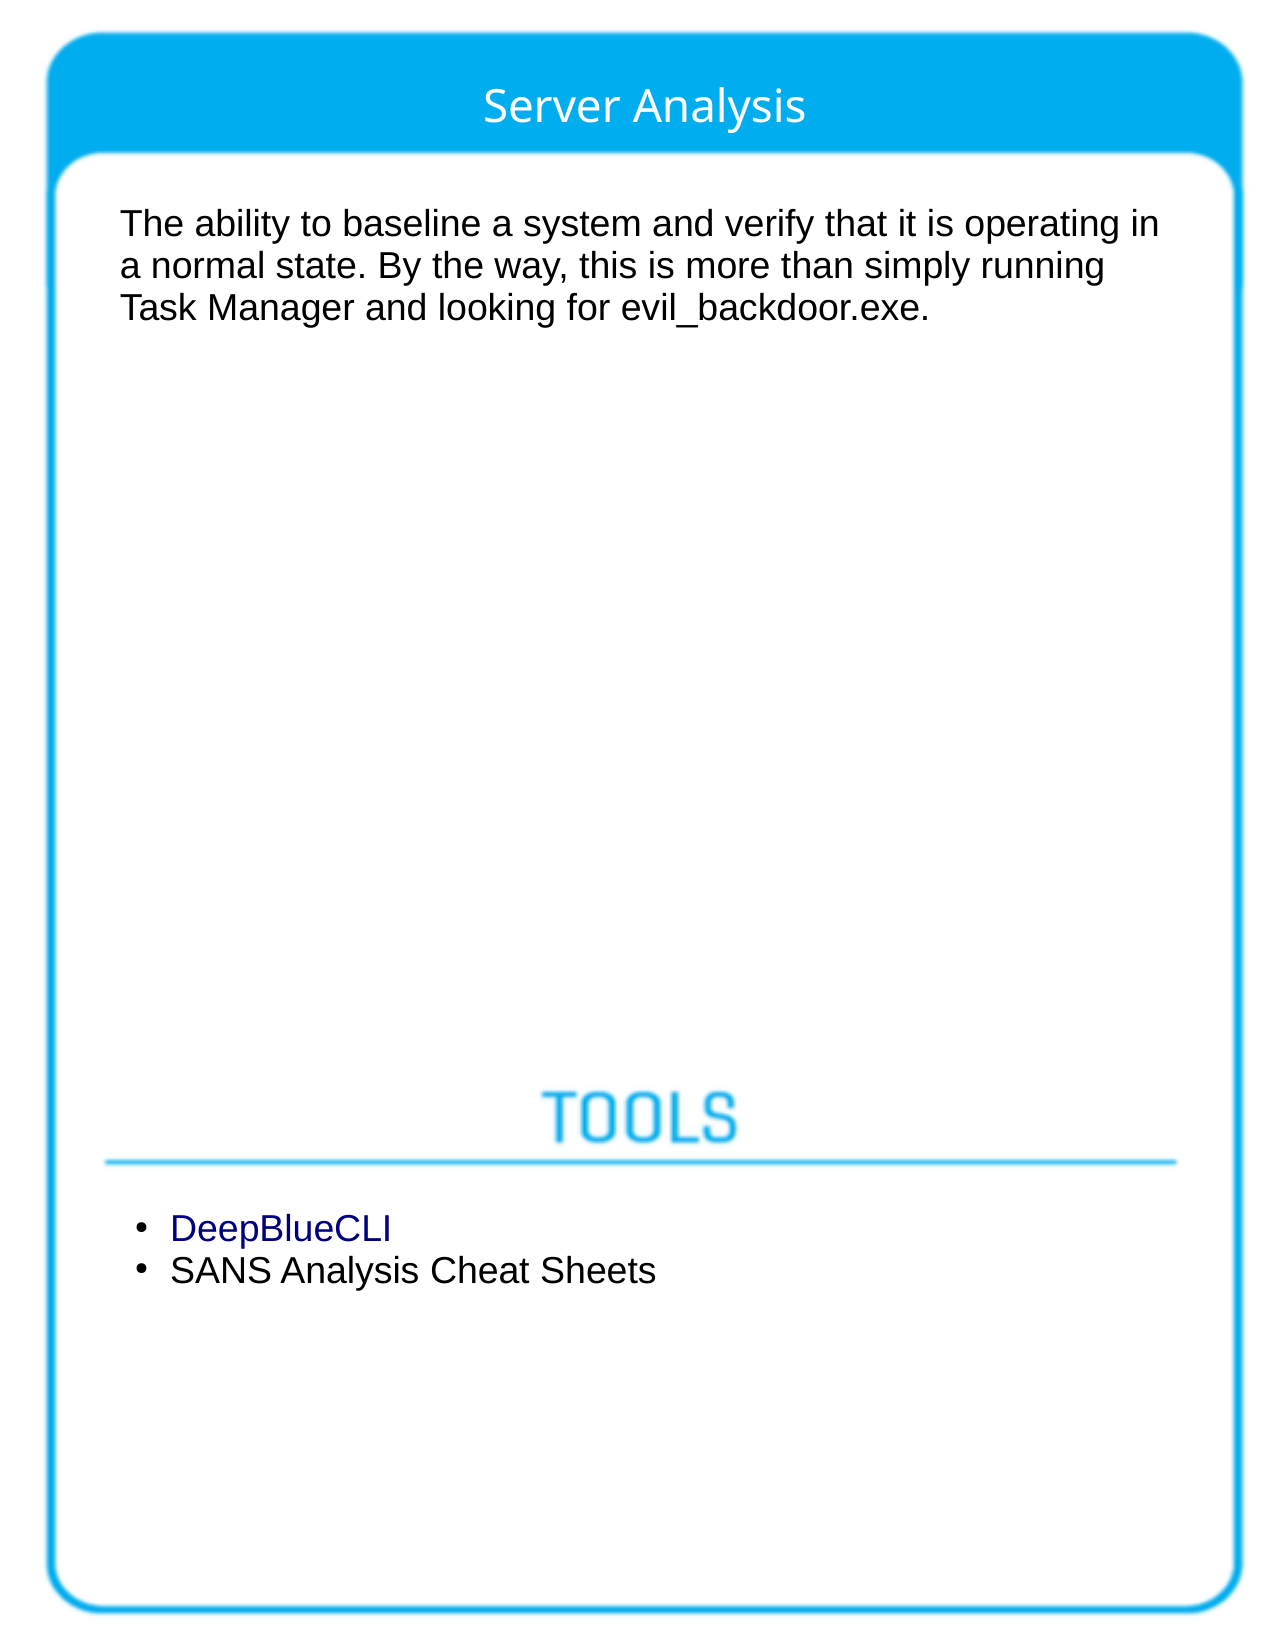

Server Analysis
The ability to baseline a system and verify that it is operating in a normal state. By the way, this is more than simply running Task Manager and looking for evil_backdoor.exe.
DeepBlueCLI
SANS Analysis Cheat Sheets